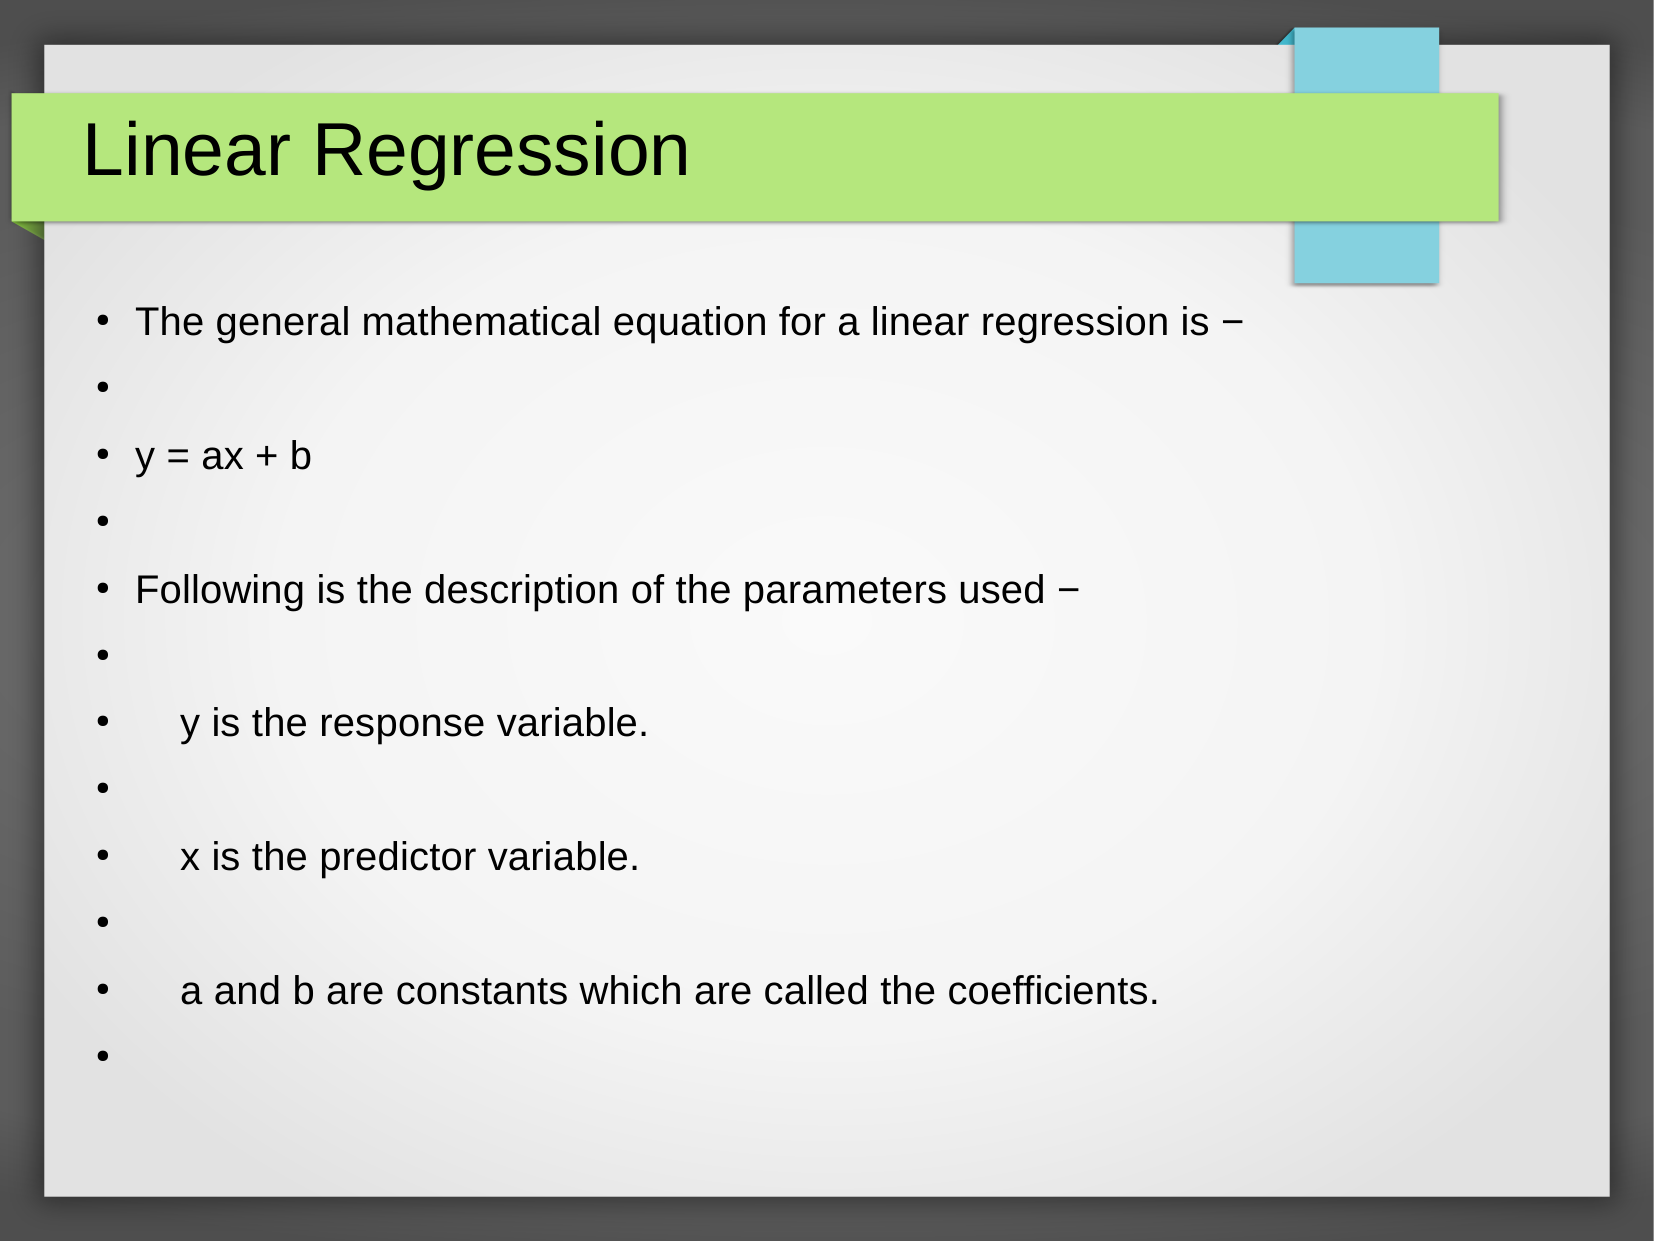

# Linear Regression
The general mathematical equation for a linear regression is −
y = ax + b
Following is the description of the parameters used −
 y is the response variable.
 x is the predictor variable.
 a and b are constants which are called the coefficients.